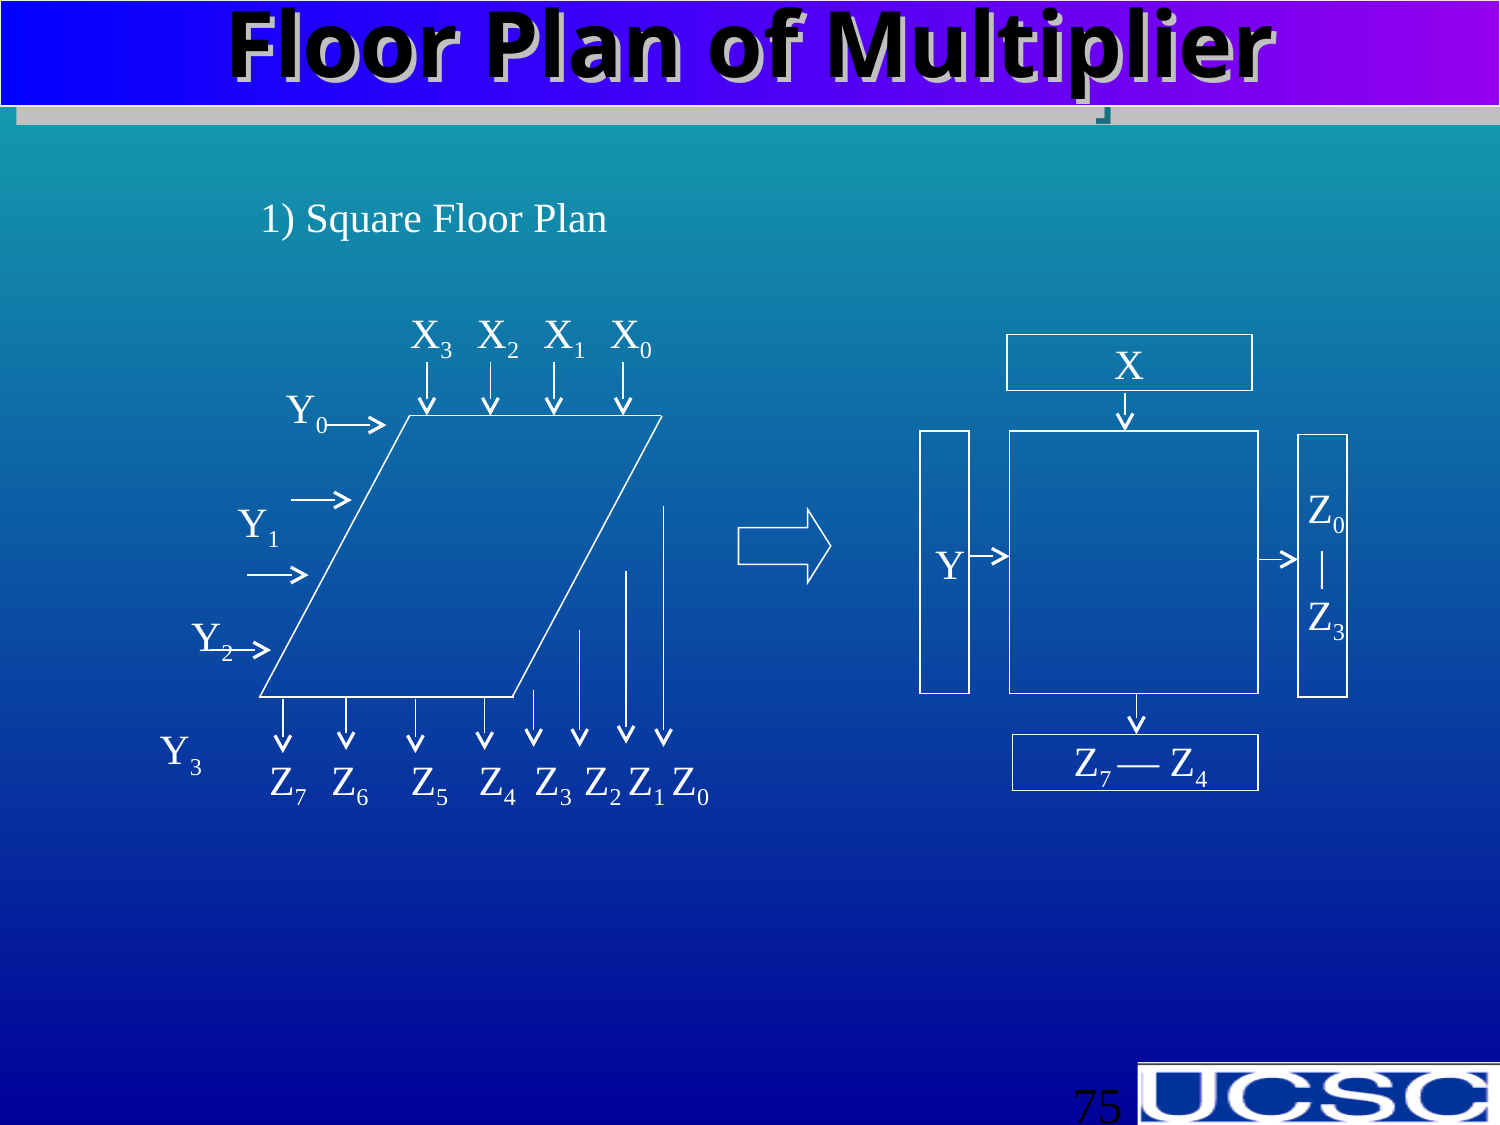

Floor Plan of Multiplier
1) Square Floor Plan
X3 X2 X1 X0
X
 Y0
 Y1
 Y2
Y3
Y
Z0
 |
Z3
Z7 — Z4
Z7 Z6 Z5 Z4 Z3 Z2 Z1 Z0
75